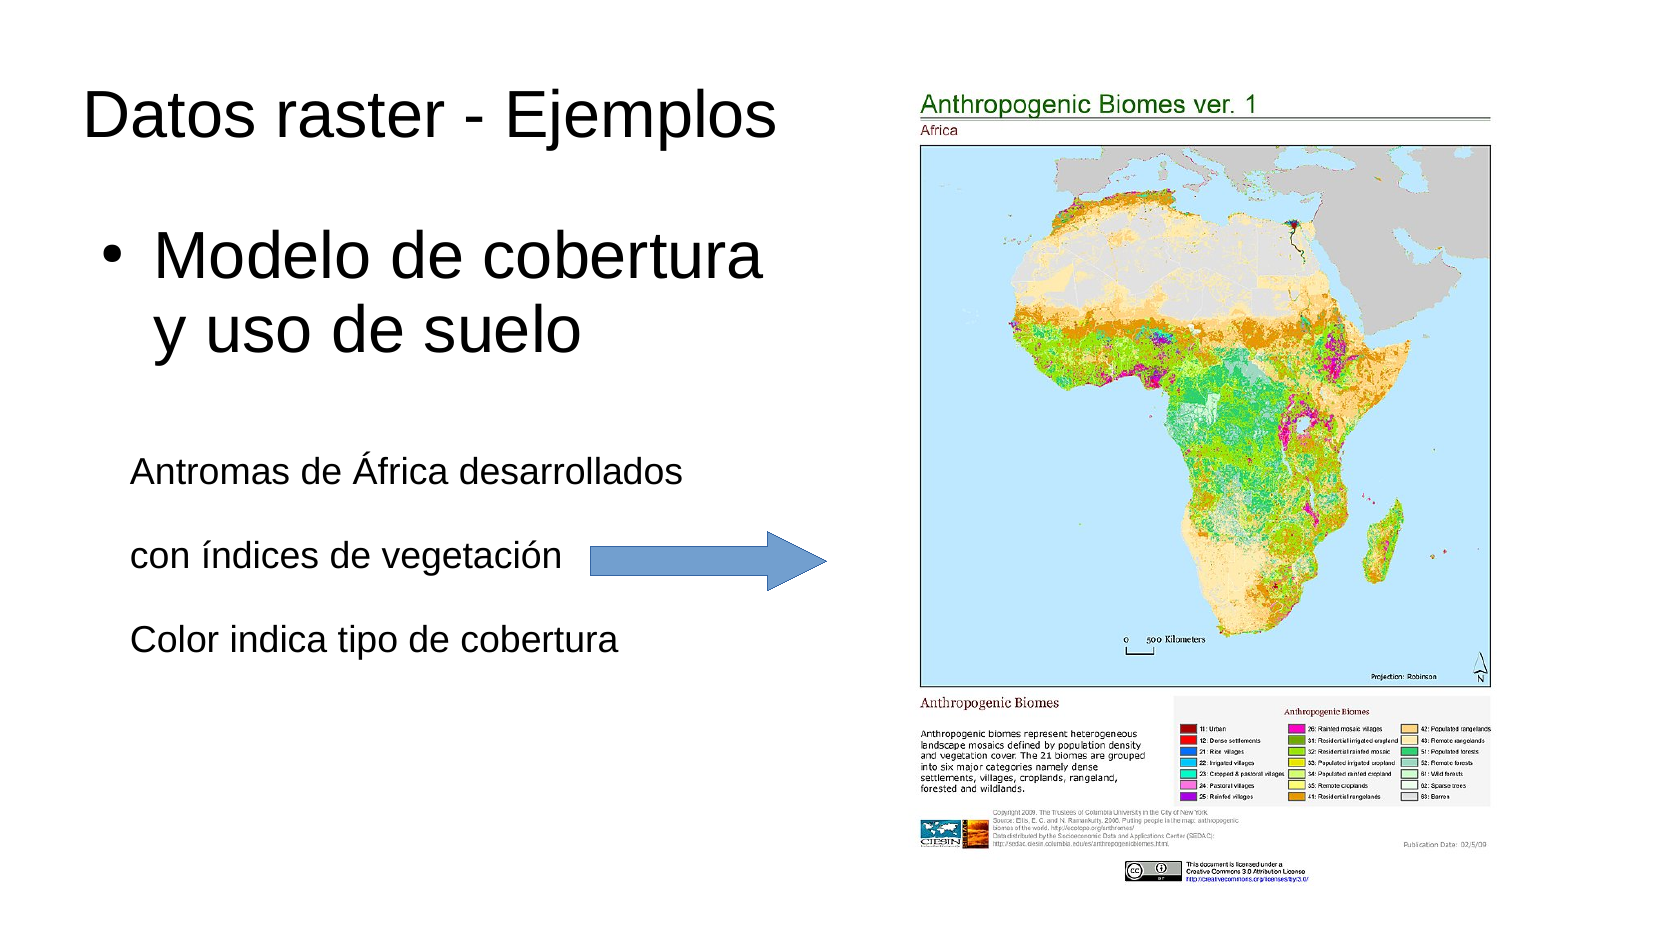

# Datos raster - Ejemplos
Modelo de cobertura y uso de suelo
Antromas de África desarrollados
con índices de vegetación
Color indica tipo de cobertura